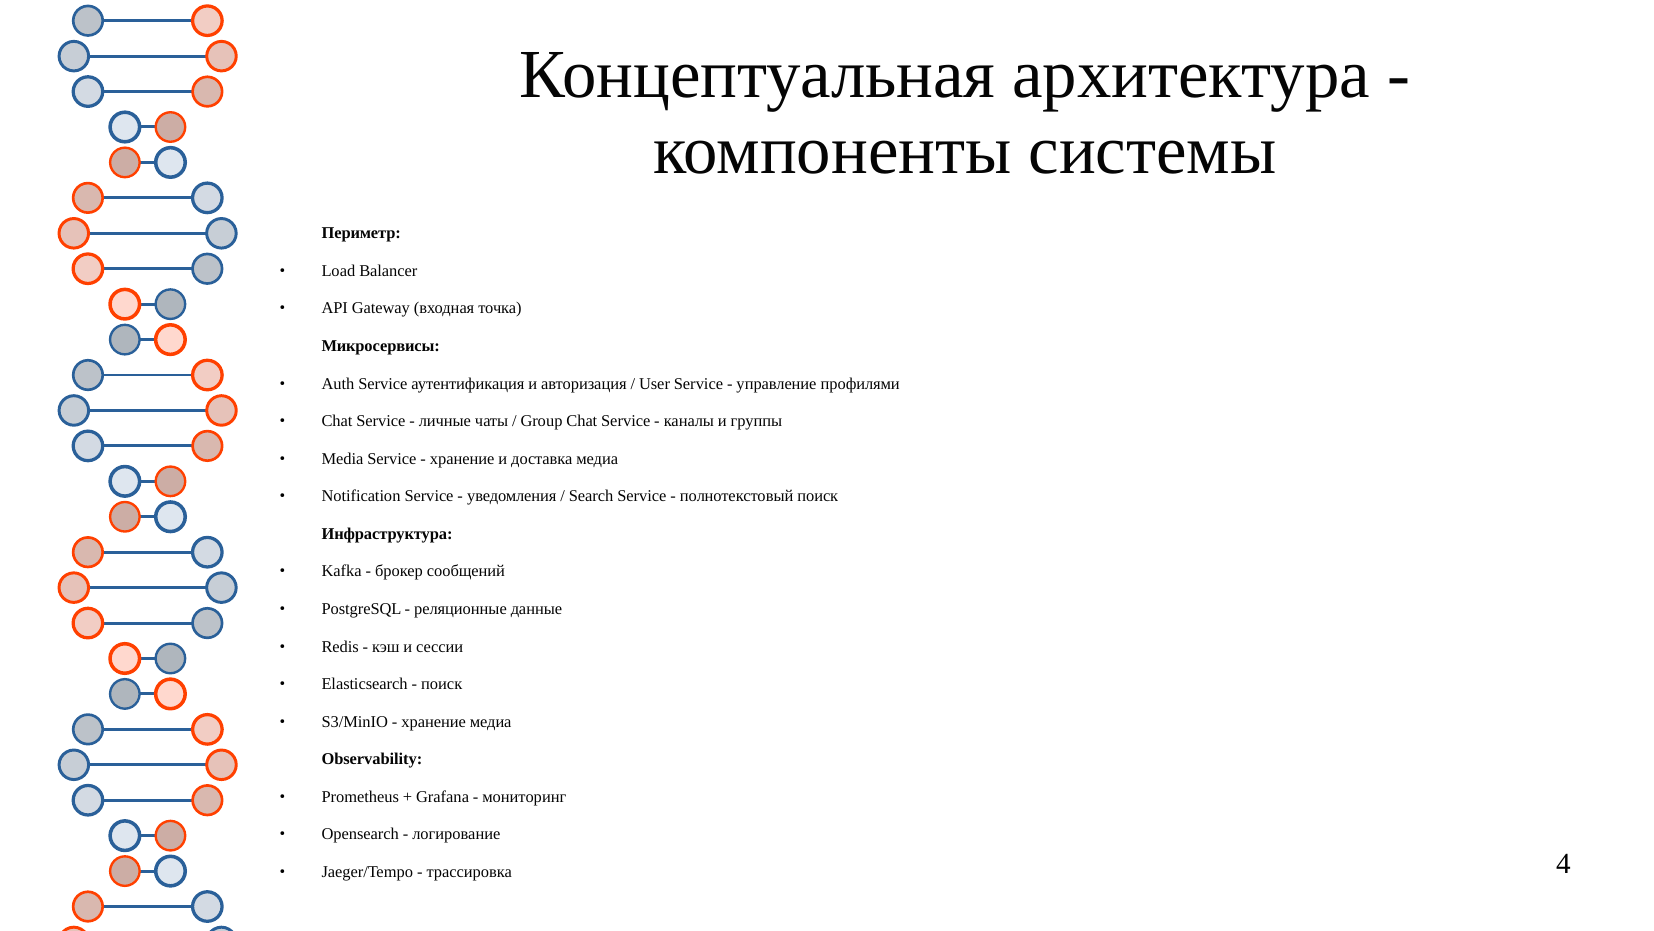

# Концептуальная архитектура - компоненты системы
Периметр:
Load Balancer
API Gateway (входная точка)
Микросервисы:
Auth Service аутентификация и авторизация / User Service - управление профилями
Chat Service - личные чаты / Group Chat Service - каналы и группы
Media Service - хранение и доставка медиа
Notification Service - уведомления / Search Service - полнотекстовый поиск
Инфраструктура:
Kafka - брокер сообщений
PostgreSQL - реляционные данные
Redis - кэш и сессии
Elasticsearch - поиск
S3/MinIO - хранение медиа
Observability:
Prometheus + Grafana - мониторинг
Opensearch - логирование
Jaeger/Tempo - трассировка
4